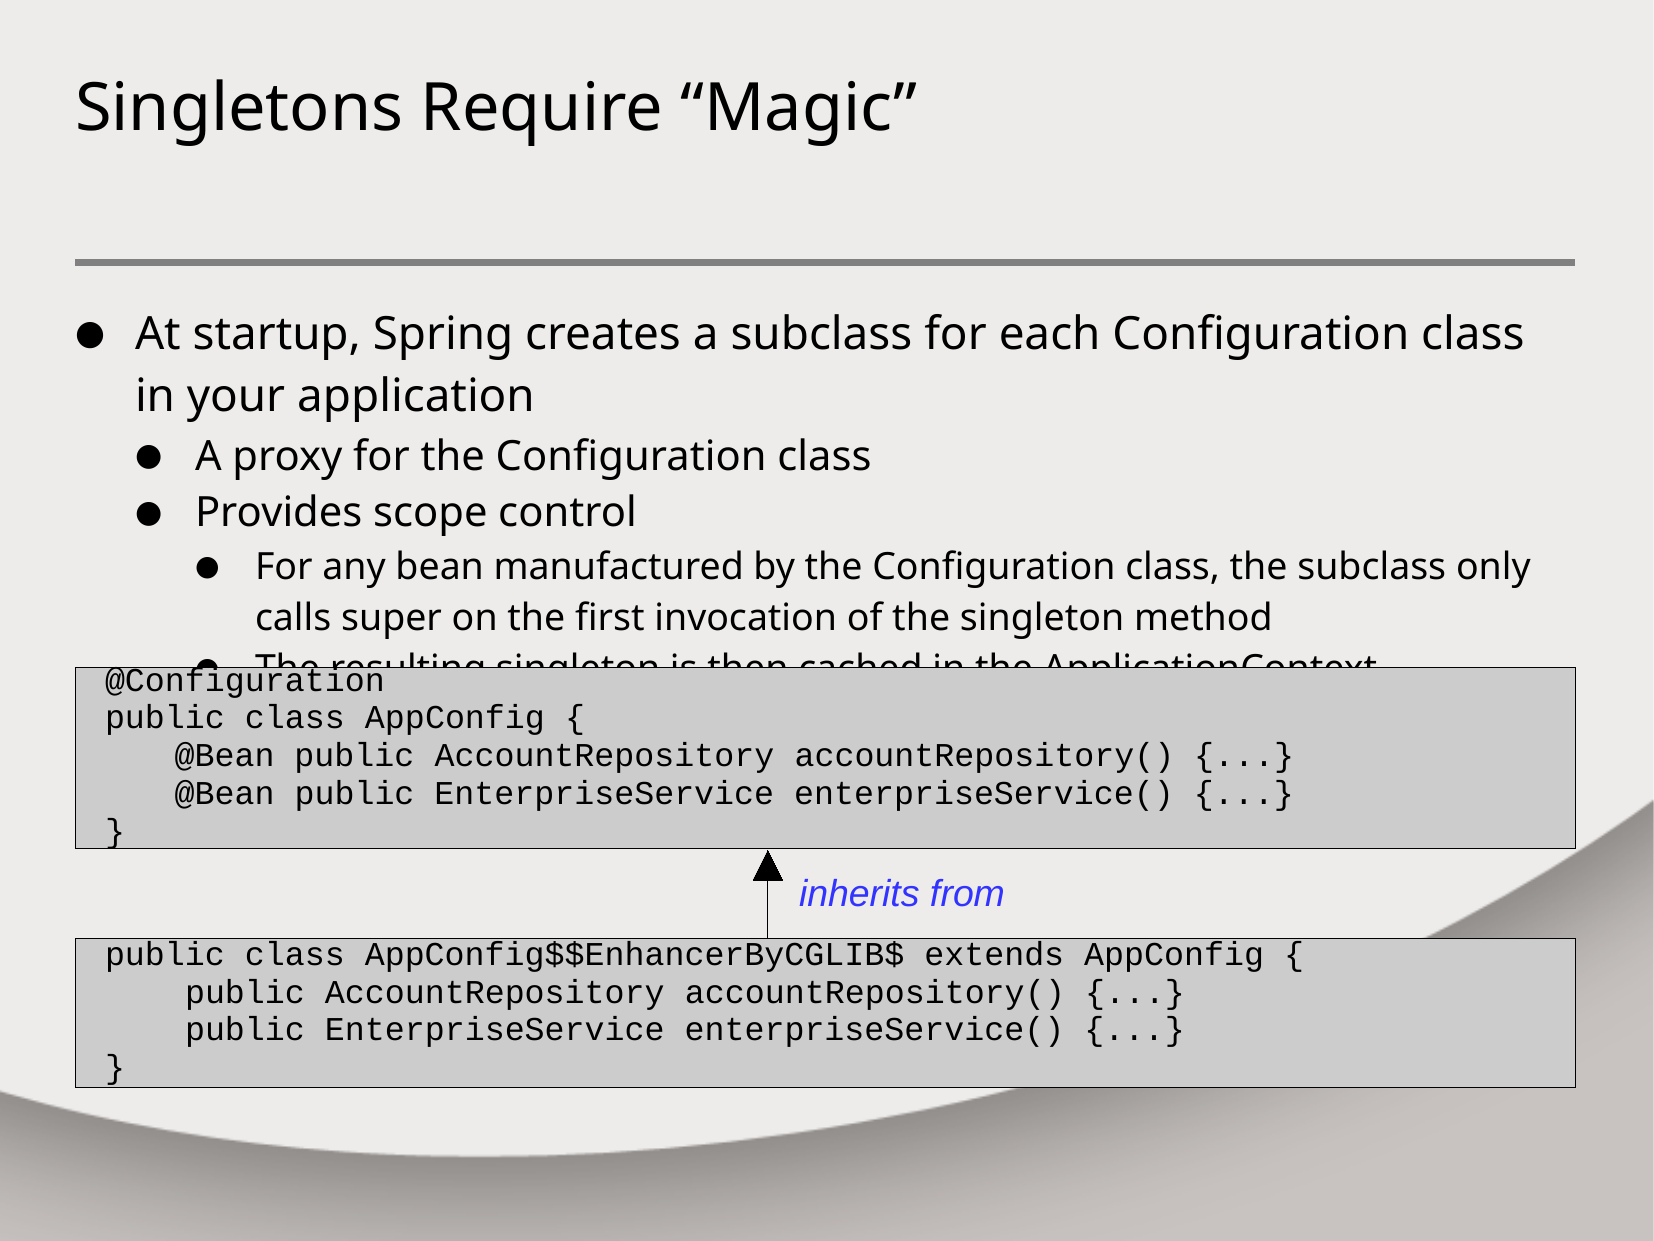

# Singletons Require “Magic”
At startup, Spring creates a subclass for each Configuration class in your application
A proxy for the Configuration class
Provides scope control
For any bean manufactured by the Configuration class, the subclass only calls super on the first invocation of the singleton method
The resulting singleton is then cached in the ApplicationContext
@Configuration
public class AppConfig {
	 @Bean public AccountRepository accountRepository() {...}
	 @Bean public EnterpriseService enterpriseService() {...}
}
inherits from
public class AppConfig$$EnhancerByCGLIB$ extends AppConfig {
 public AccountRepository accountRepository() {...}
 public EnterpriseService enterpriseService() {...}
}